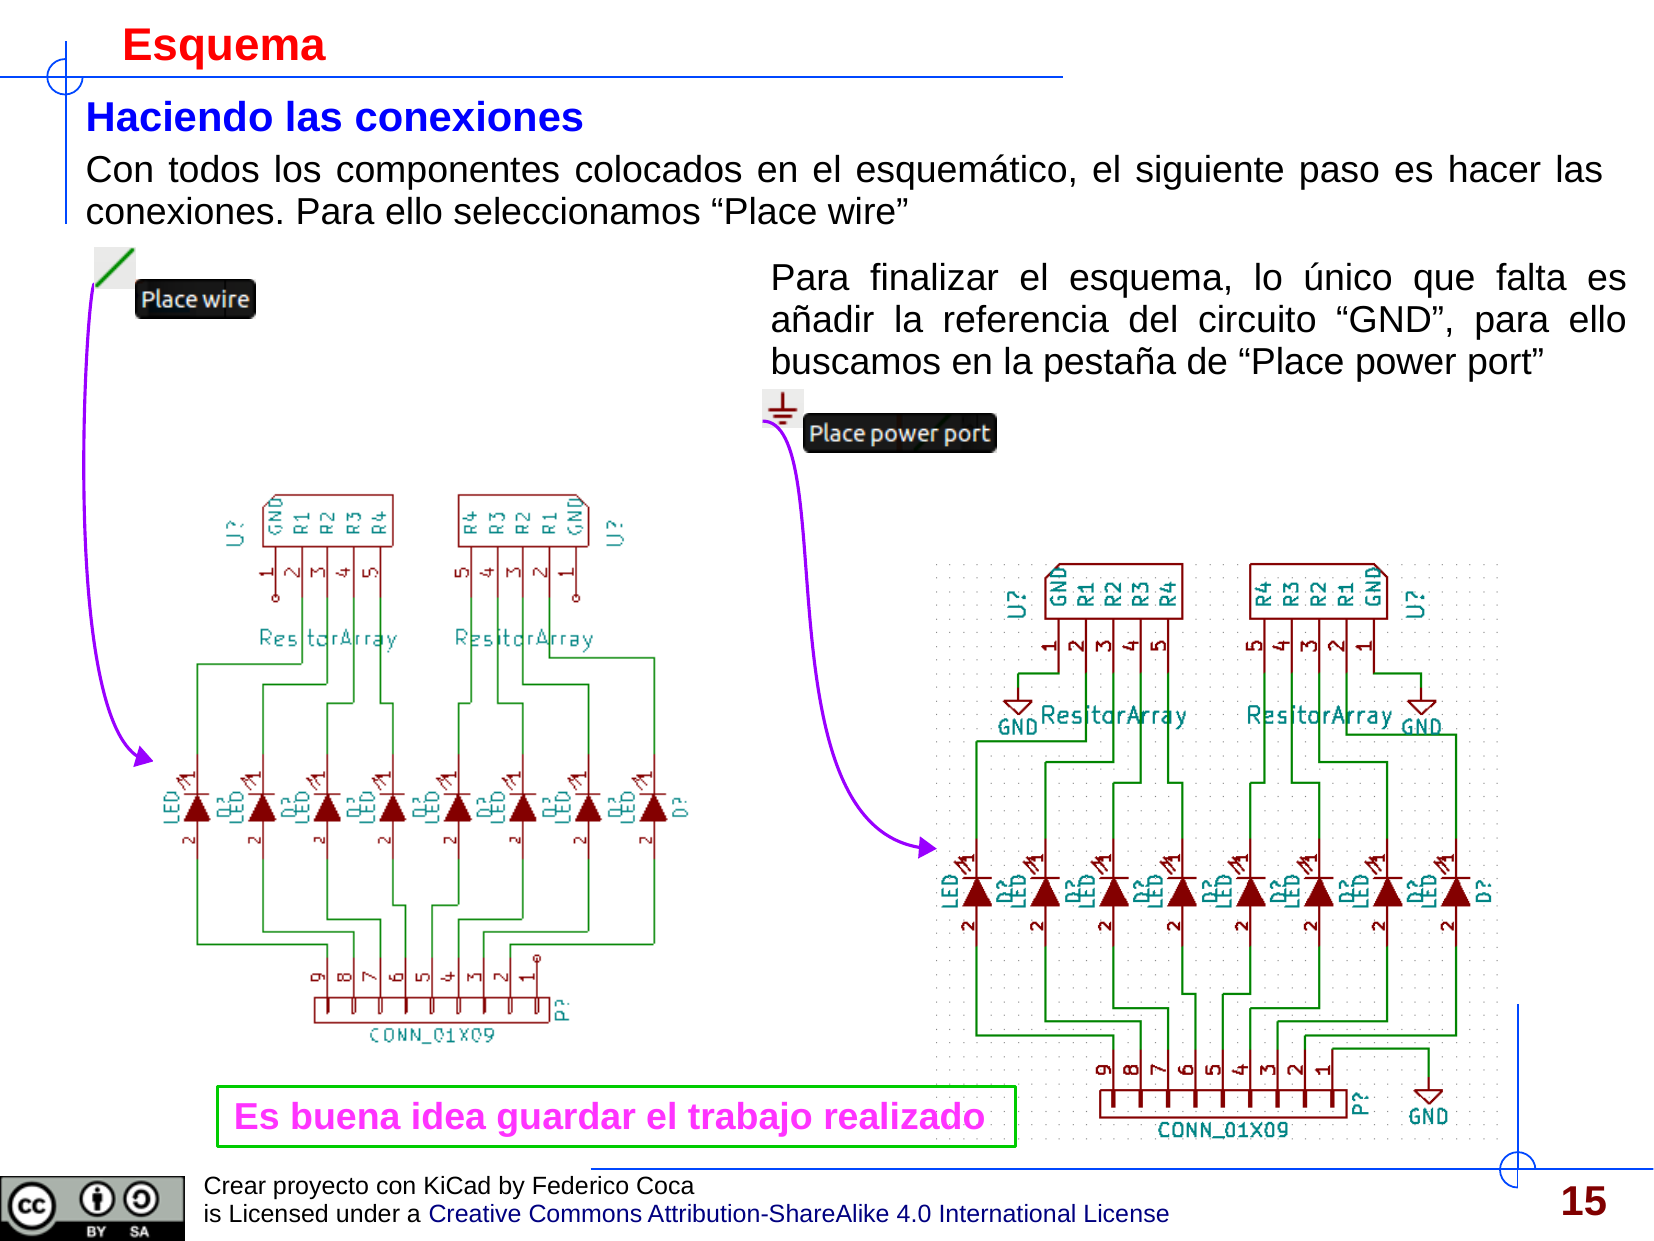

Esquema
Haciendo las conexiones
Con todos los componentes colocados en el esquemático, el siguiente paso es hacer las conexiones. Para ello seleccionamos “Place wire”
Para finalizar el esquema, lo único que falta es añadir la referencia del circuito “GND”, para ello buscamos en la pestaña de “Place power port”
Es buena idea guardar el trabajo realizado
Crear proyecto con KiCad by Federico Coca
is Licensed under a Creative Commons Attribution-ShareAlike 4.0 International License